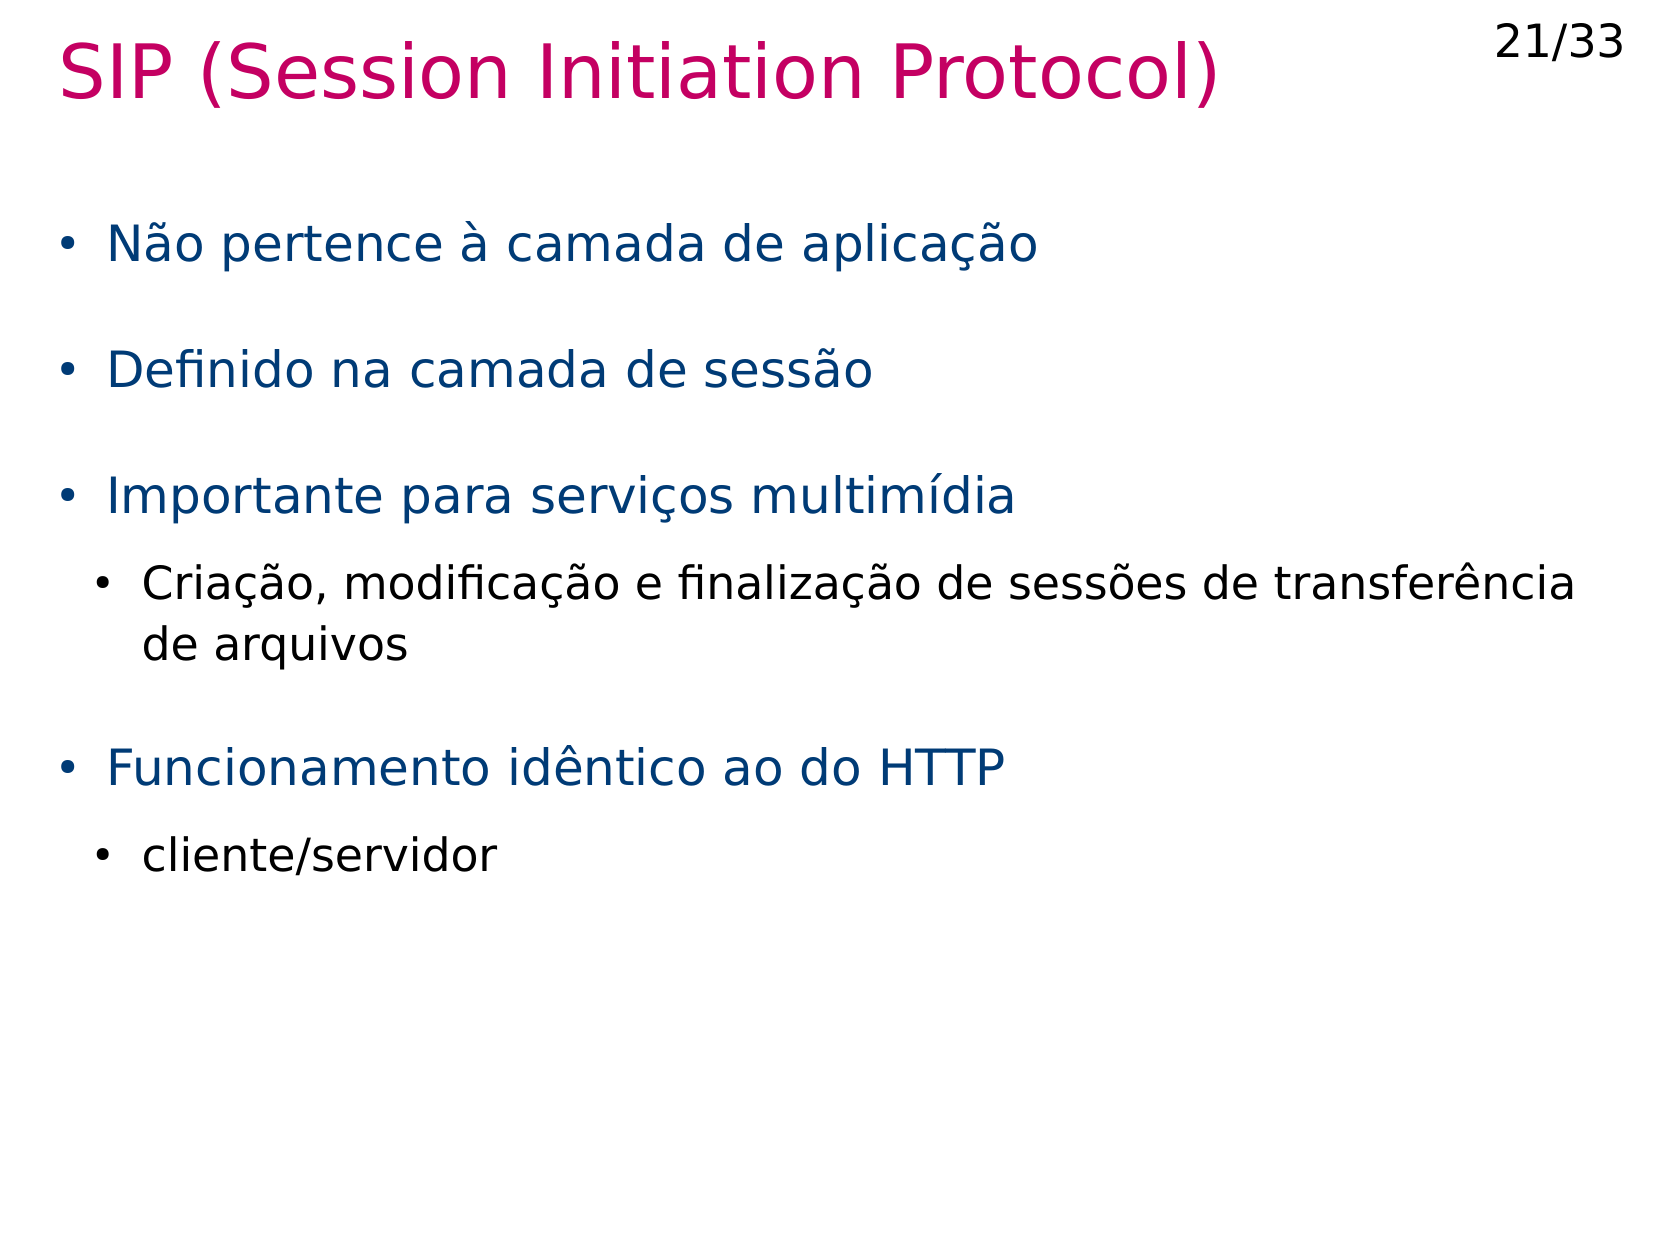

21
# SIP (Session Initiation Protocol)
Não pertence à camada de aplicação
Definido na camada de sessão
Importante para serviços multimídia
Criação, modificação e finalização de sessões de transferência de arquivos
Funcionamento idêntico ao do HTTP
cliente/servidor